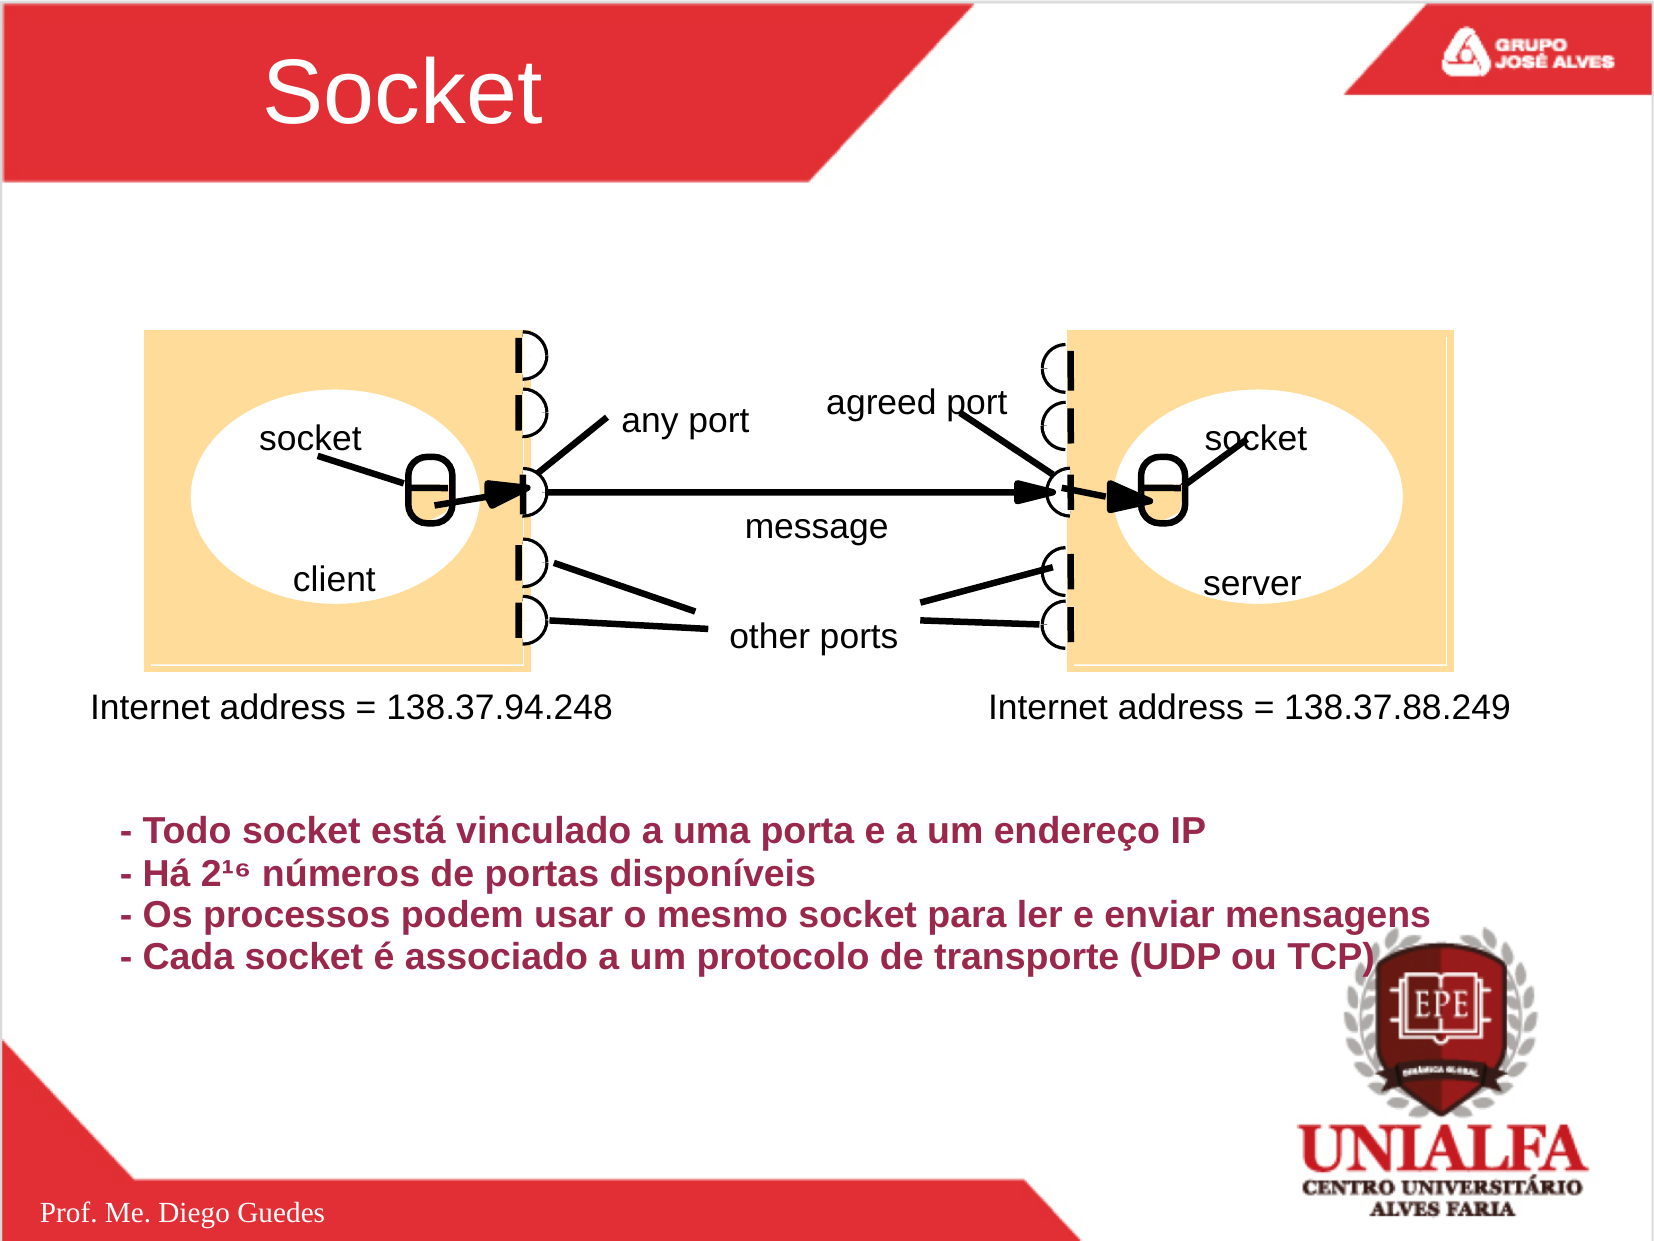

# Socket
agreed port
any port
socket
socket
message
client
server
other ports
Internet address = 138.37.94.248
Internet address = 138.37.88.249
- Todo socket está vinculado a uma porta e a um endereço IP
- Há 2¹⁶ números de portas disponíveis
- Os processos podem usar o mesmo socket para ler e enviar mensagens
- Cada socket é associado a um protocolo de transporte (UDP ou TCP)